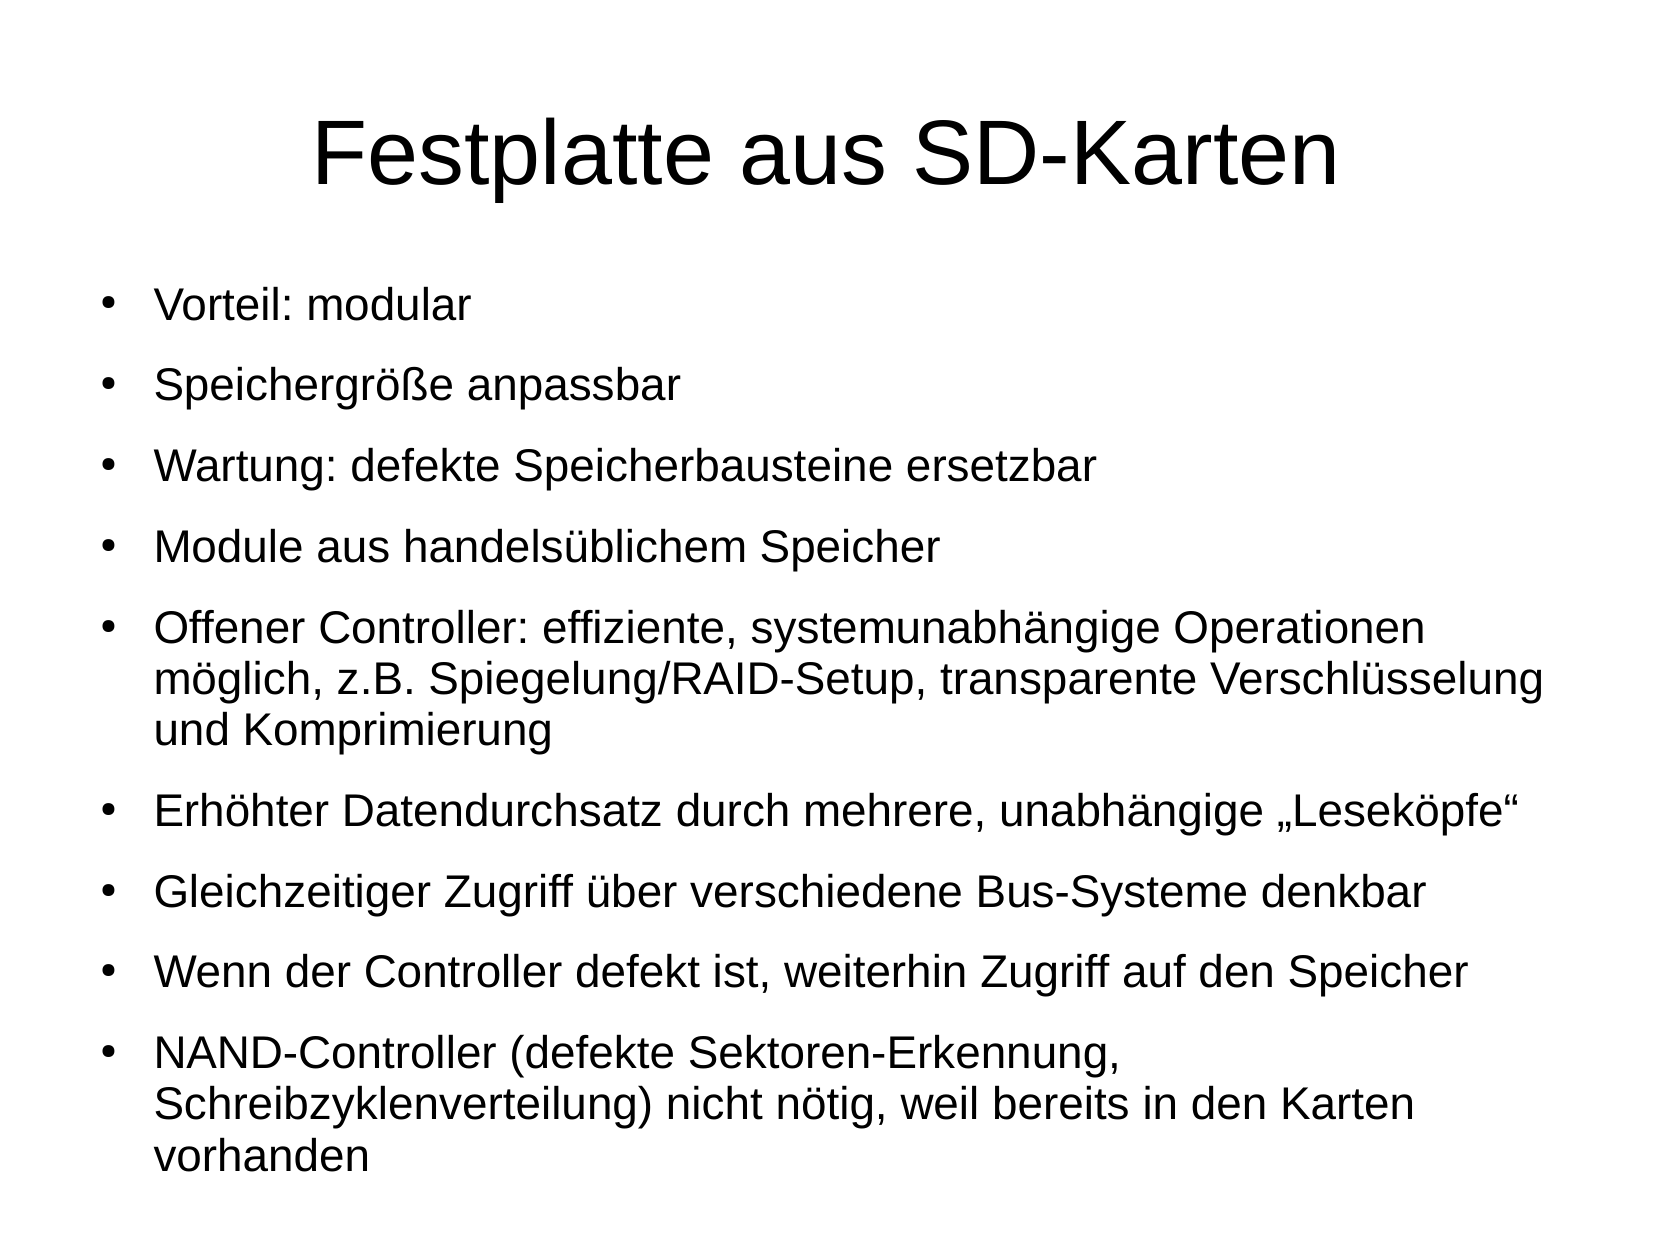

# Festplatte aus SD-Karten
Vorteil: modular
Speichergröße anpassbar
Wartung: defekte Speicherbausteine ersetzbar
Module aus handelsüblichem Speicher
Offener Controller: effiziente, systemunabhängige Operationen möglich, z.B. Spiegelung/RAID-Setup, transparente Verschlüsselung und Komprimierung
Erhöhter Datendurchsatz durch mehrere, unabhängige „Leseköpfe“
Gleichzeitiger Zugriff über verschiedene Bus-Systeme denkbar
Wenn der Controller defekt ist, weiterhin Zugriff auf den Speicher
NAND-Controller (defekte Sektoren-Erkennung, Schreibzyklenverteilung) nicht nötig, weil bereits in den Karten vorhanden